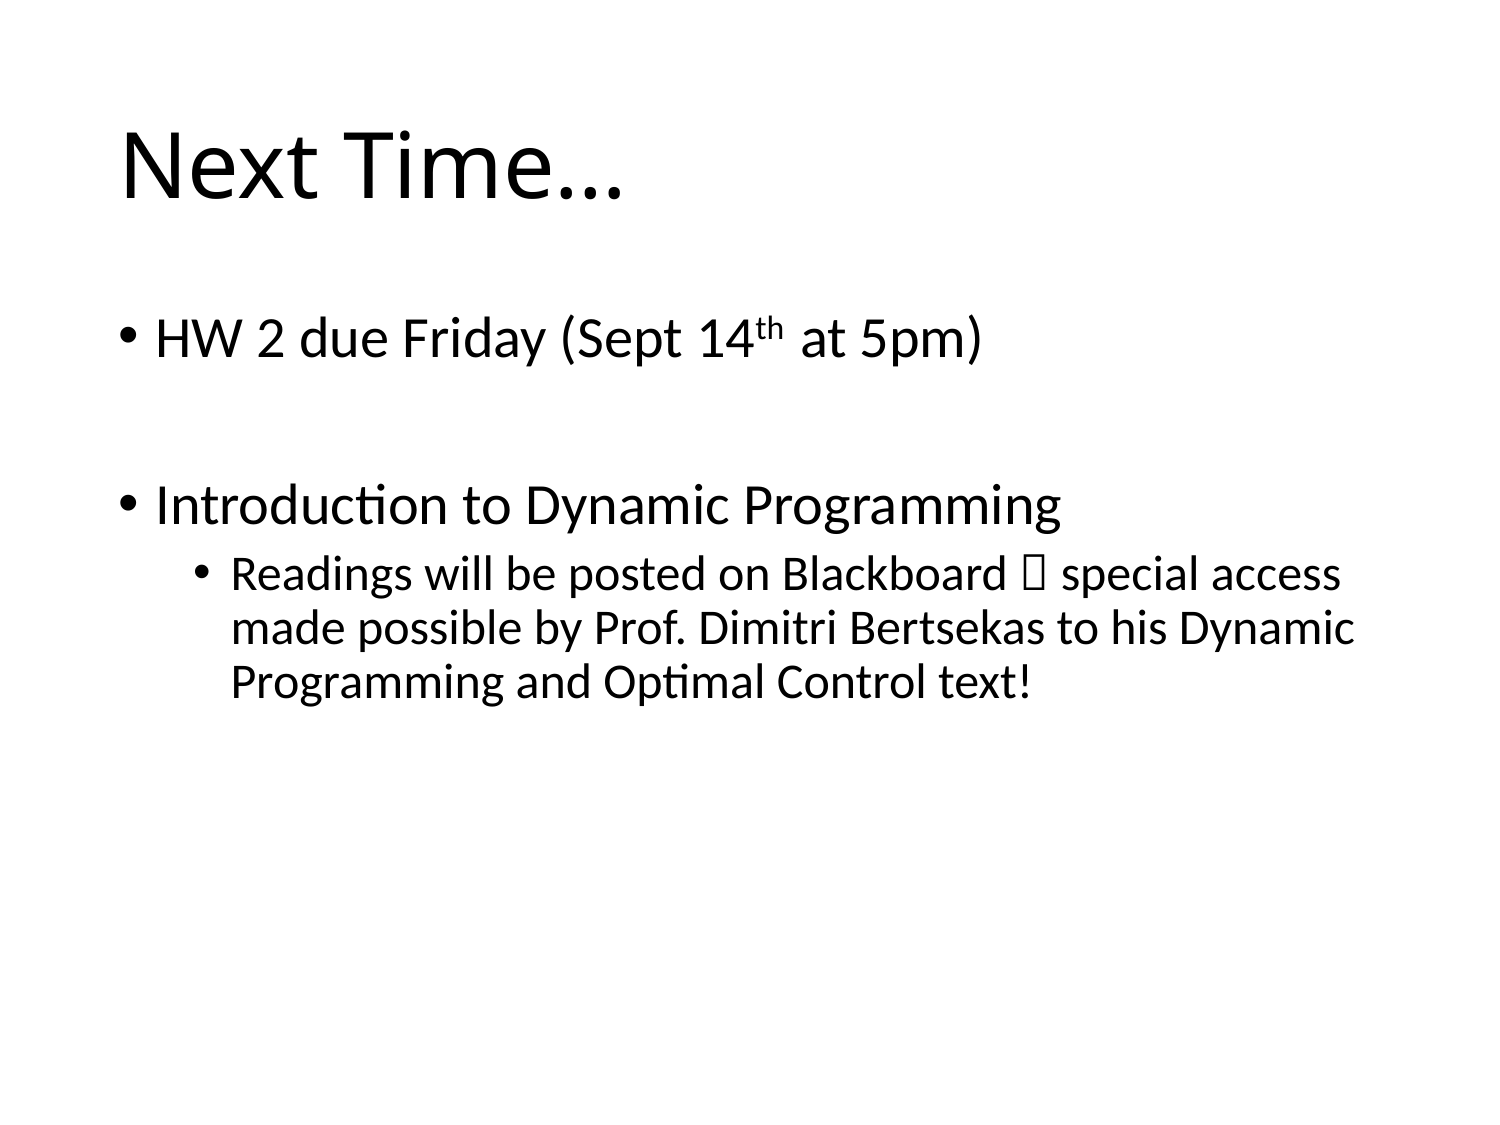

#
Next Time…
HW 2 due Friday (Sept 14th at 5pm)
Introduction to Dynamic Programming
Readings will be posted on Blackboard  special access made possible by Prof. Dimitri Bertsekas to his Dynamic Programming and Optimal Control text!